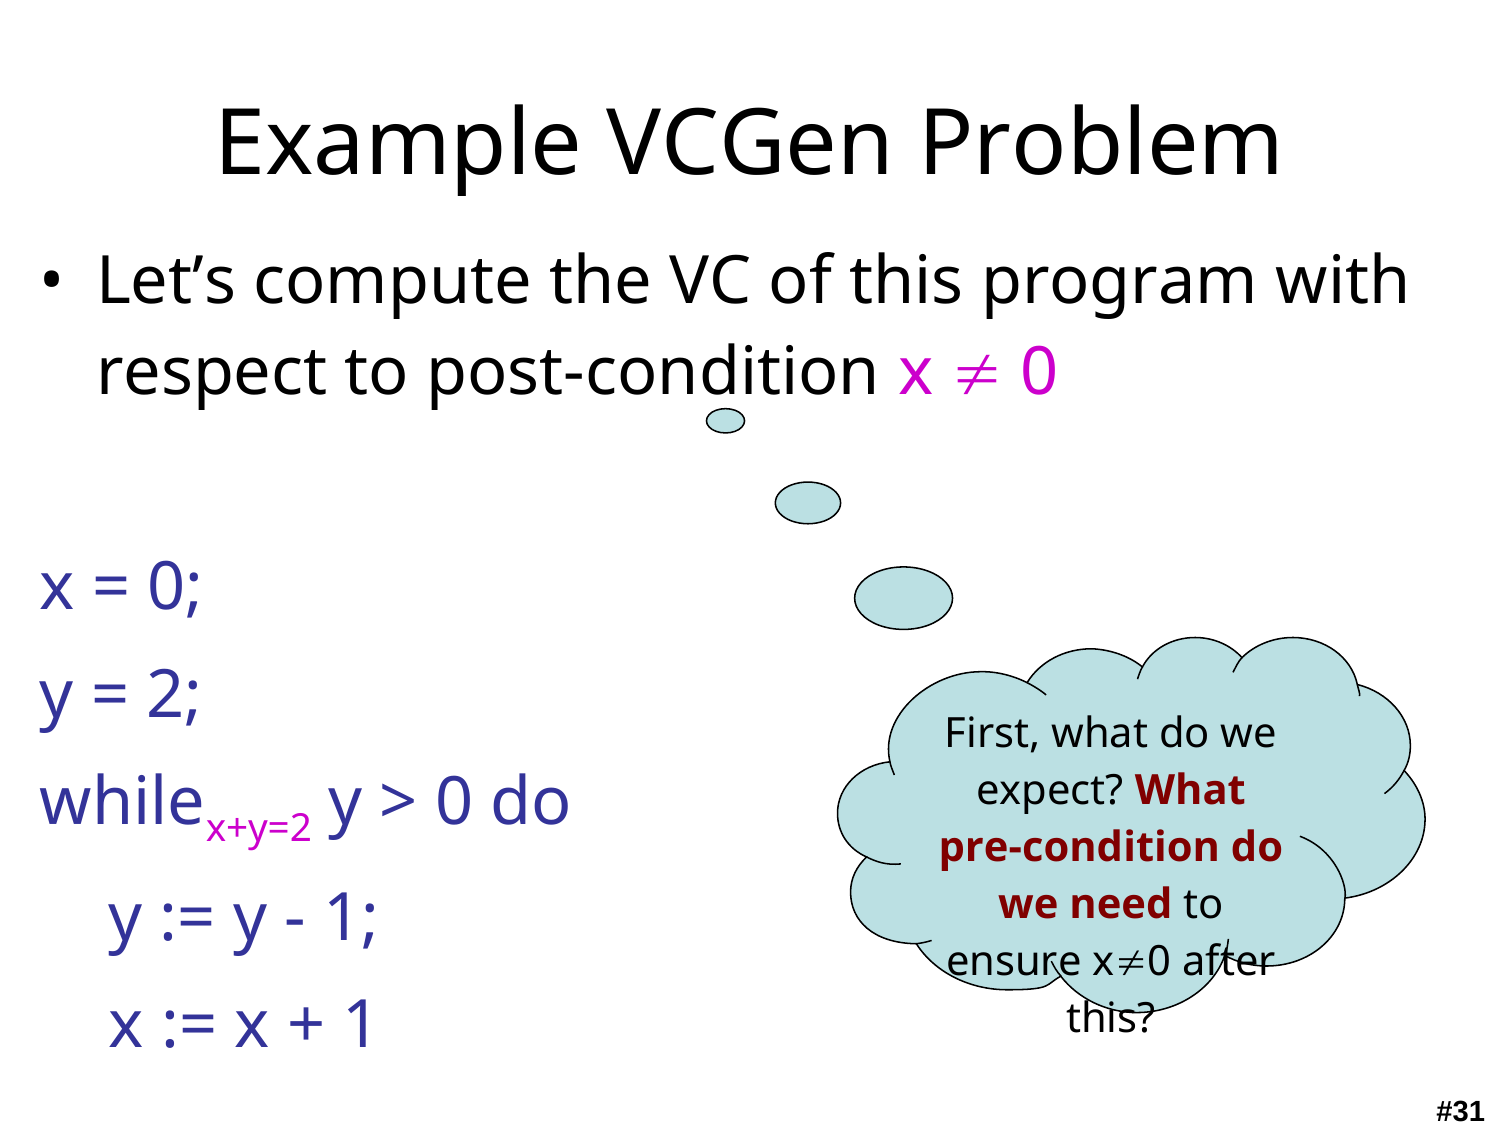

# Example VCGen Problem
Let’s compute the VC of this program with respect to post-condition x  0
x = 0;
y = 2;
whilex+y=2 y > 0 do
 y := y - 1;
 x := x + 1
First, what do we expect? What pre-condition do we need to ensure x0 after this?
31